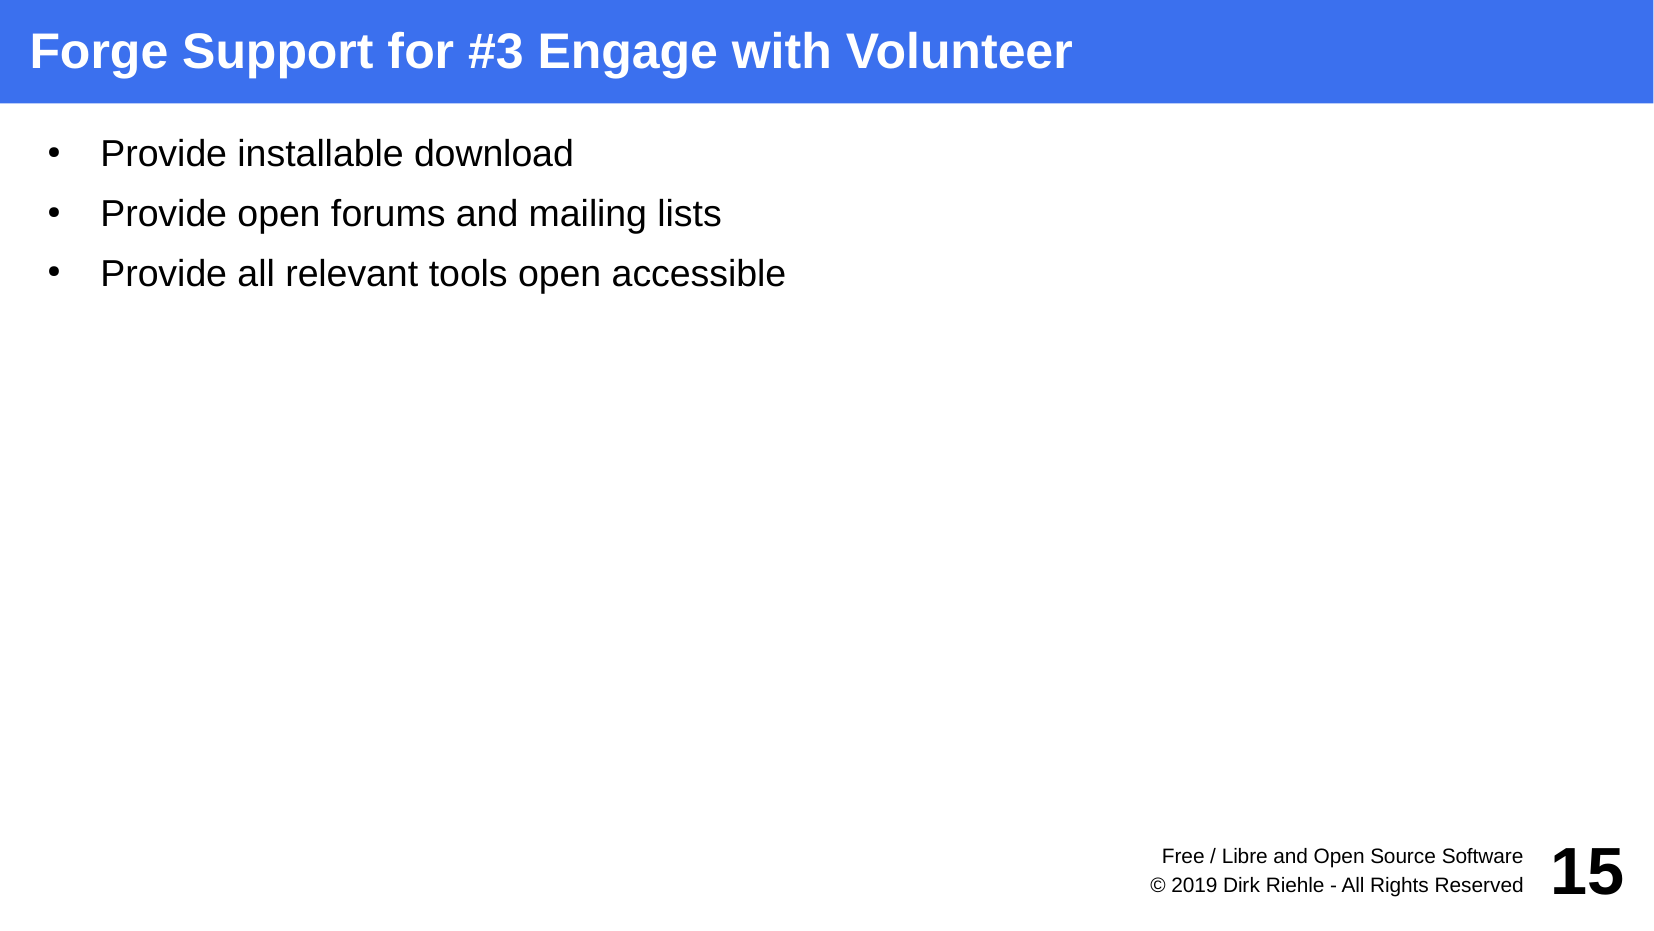

# Forge Support for #3 Engage with Volunteer
Provide installable download
Provide open forums and mailing lists
Provide all relevant tools open accessible
Free / Libre and Open Source Software
15
© 2019 Dirk Riehle - All Rights Reserved